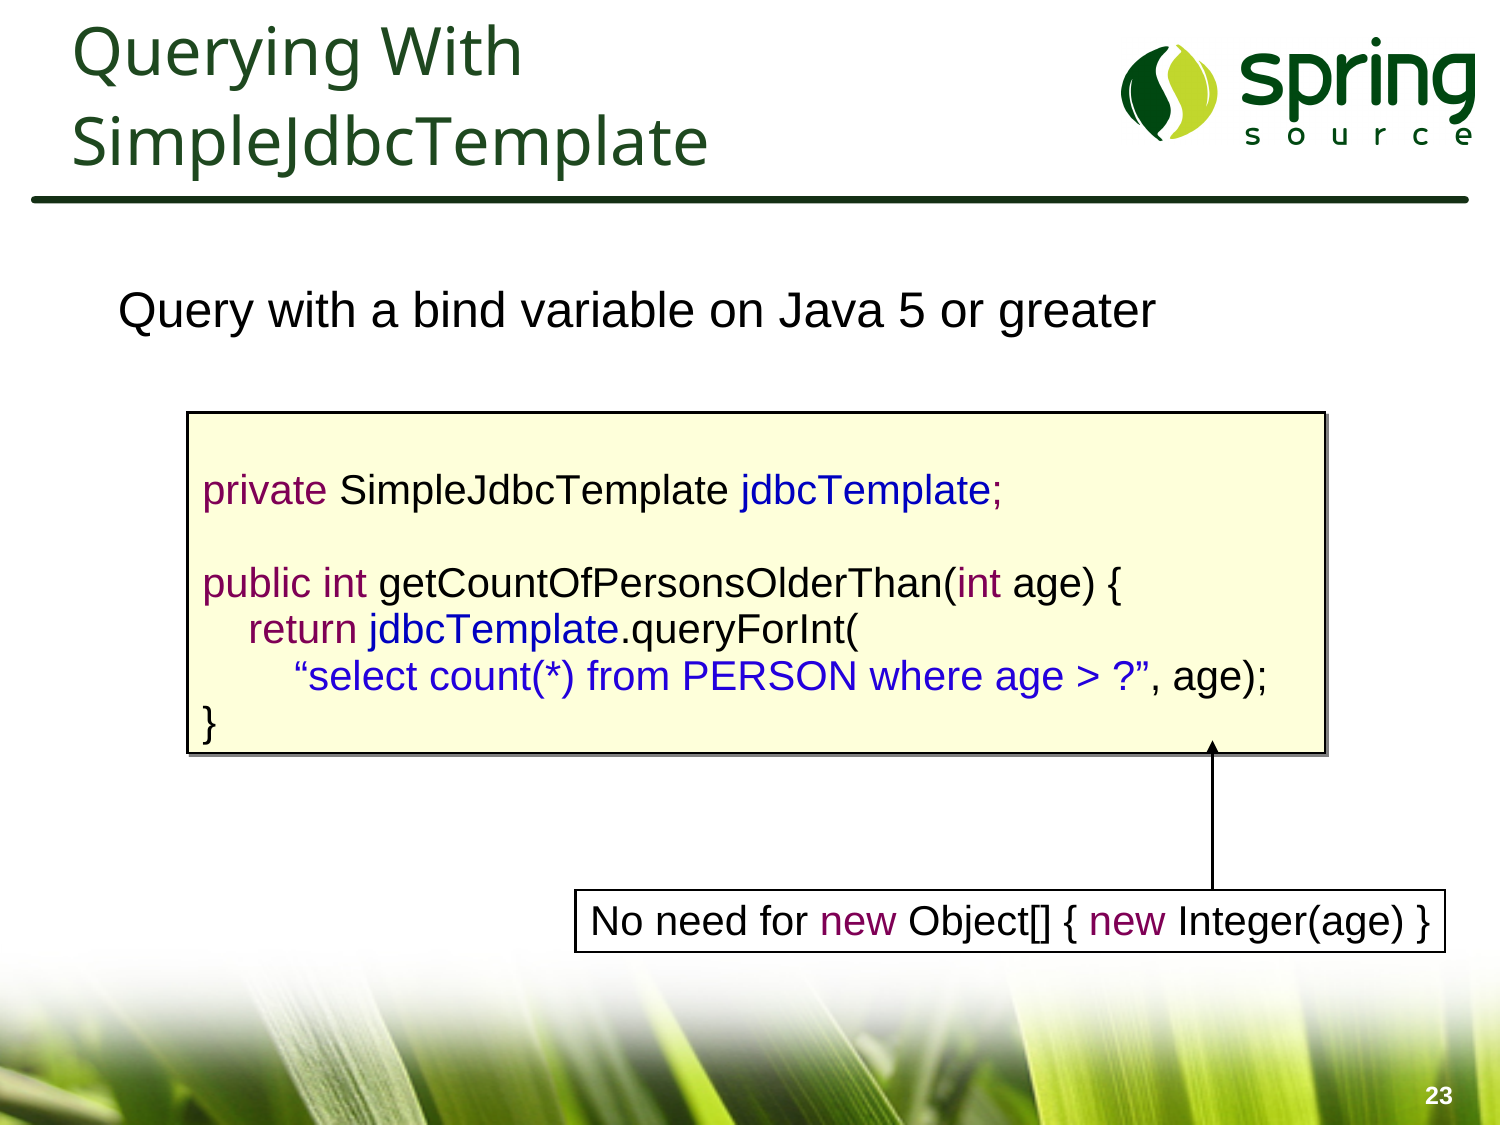

# Querying With SimpleJdbcTemplate
Query with a bind variable on Java 5 or greater
private SimpleJdbcTemplate jdbcTemplate;
public int getCountOfPersonsOlderThan(int age) {
 return jdbcTemplate.queryForInt(
 “select count(*) from PERSON where age > ?”, age);
}
No need for new Object[] { new Integer(age) }